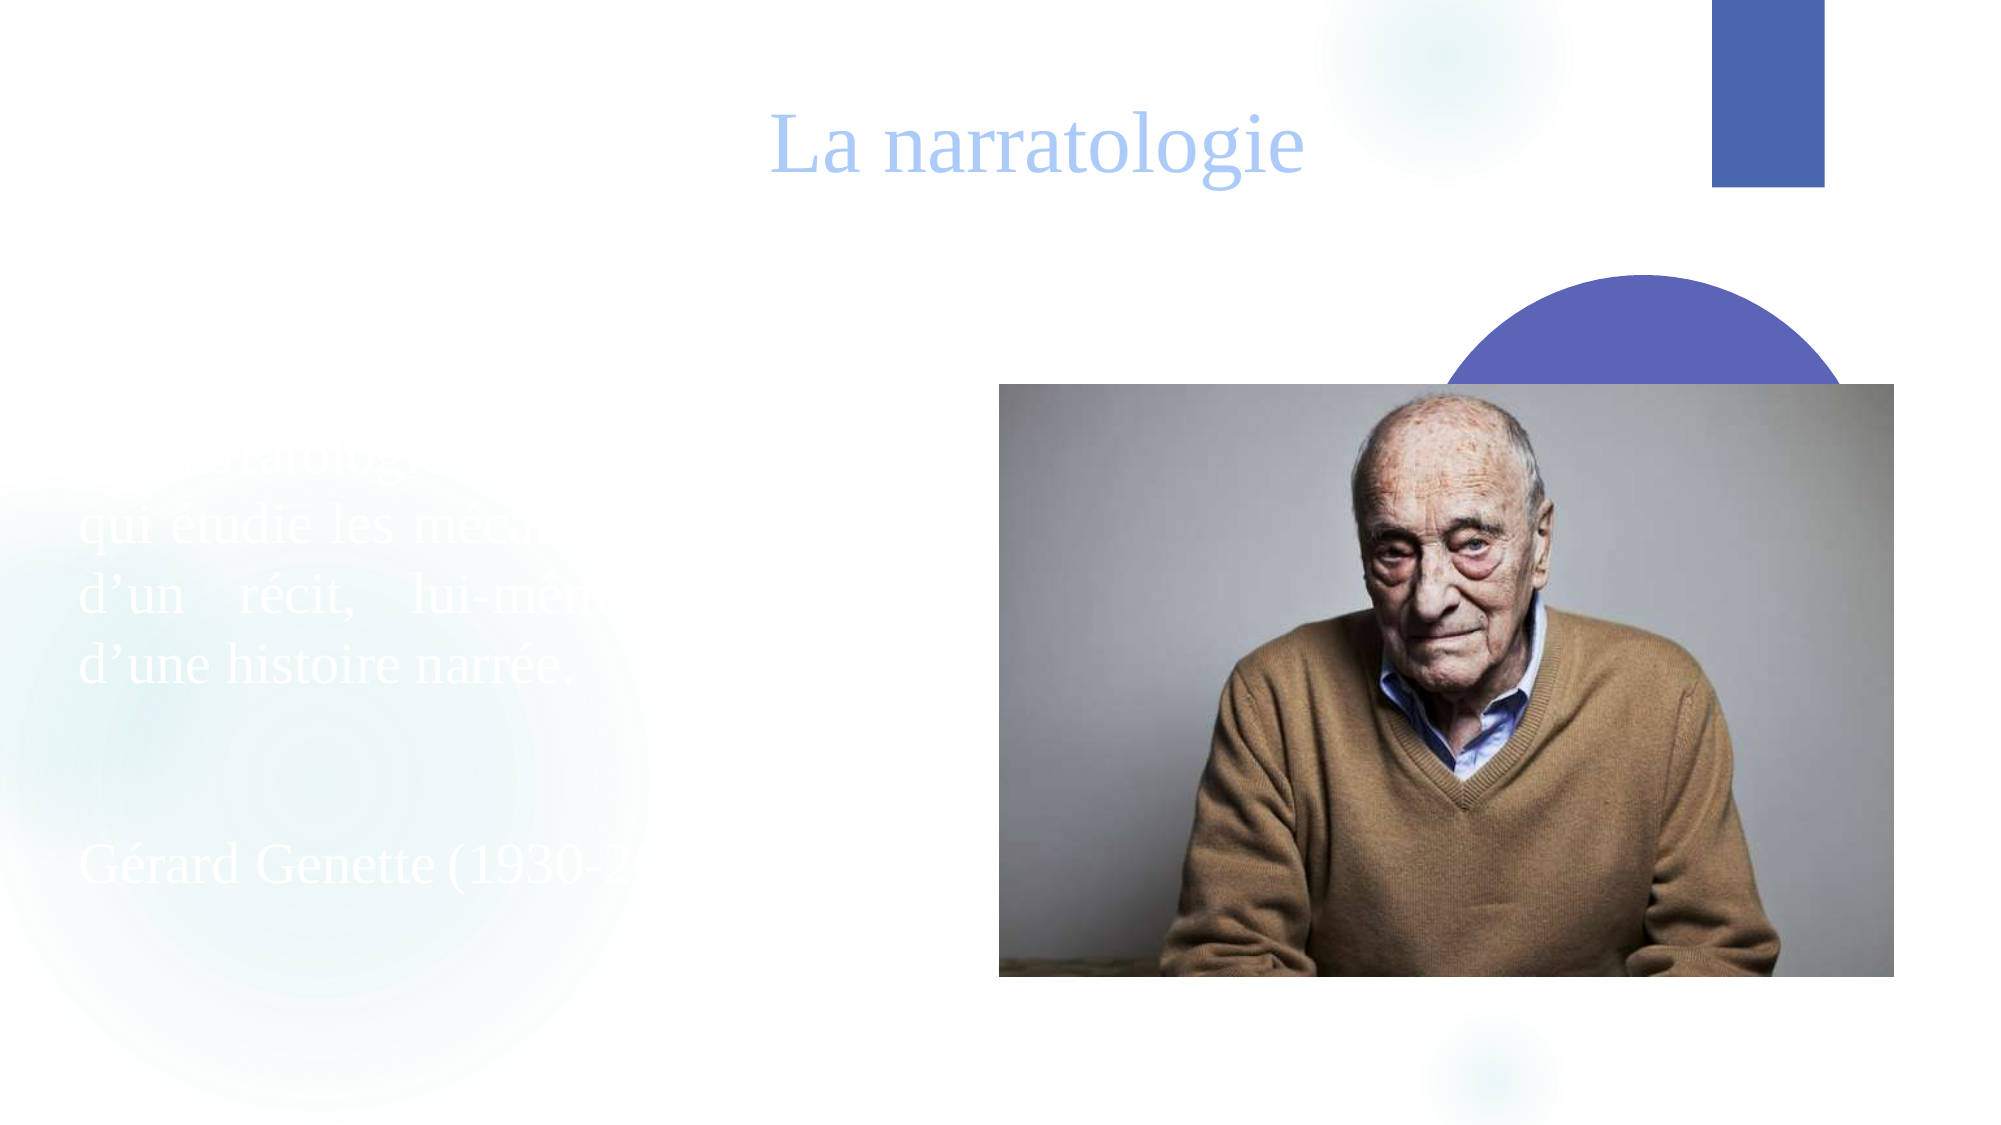

# La narratologie
La narratologie est une discipline qui étudie les mécanismes internes d’un récit, lui-même constitué d’une histoire narrée.
Gérard Genette	(1930-2018)